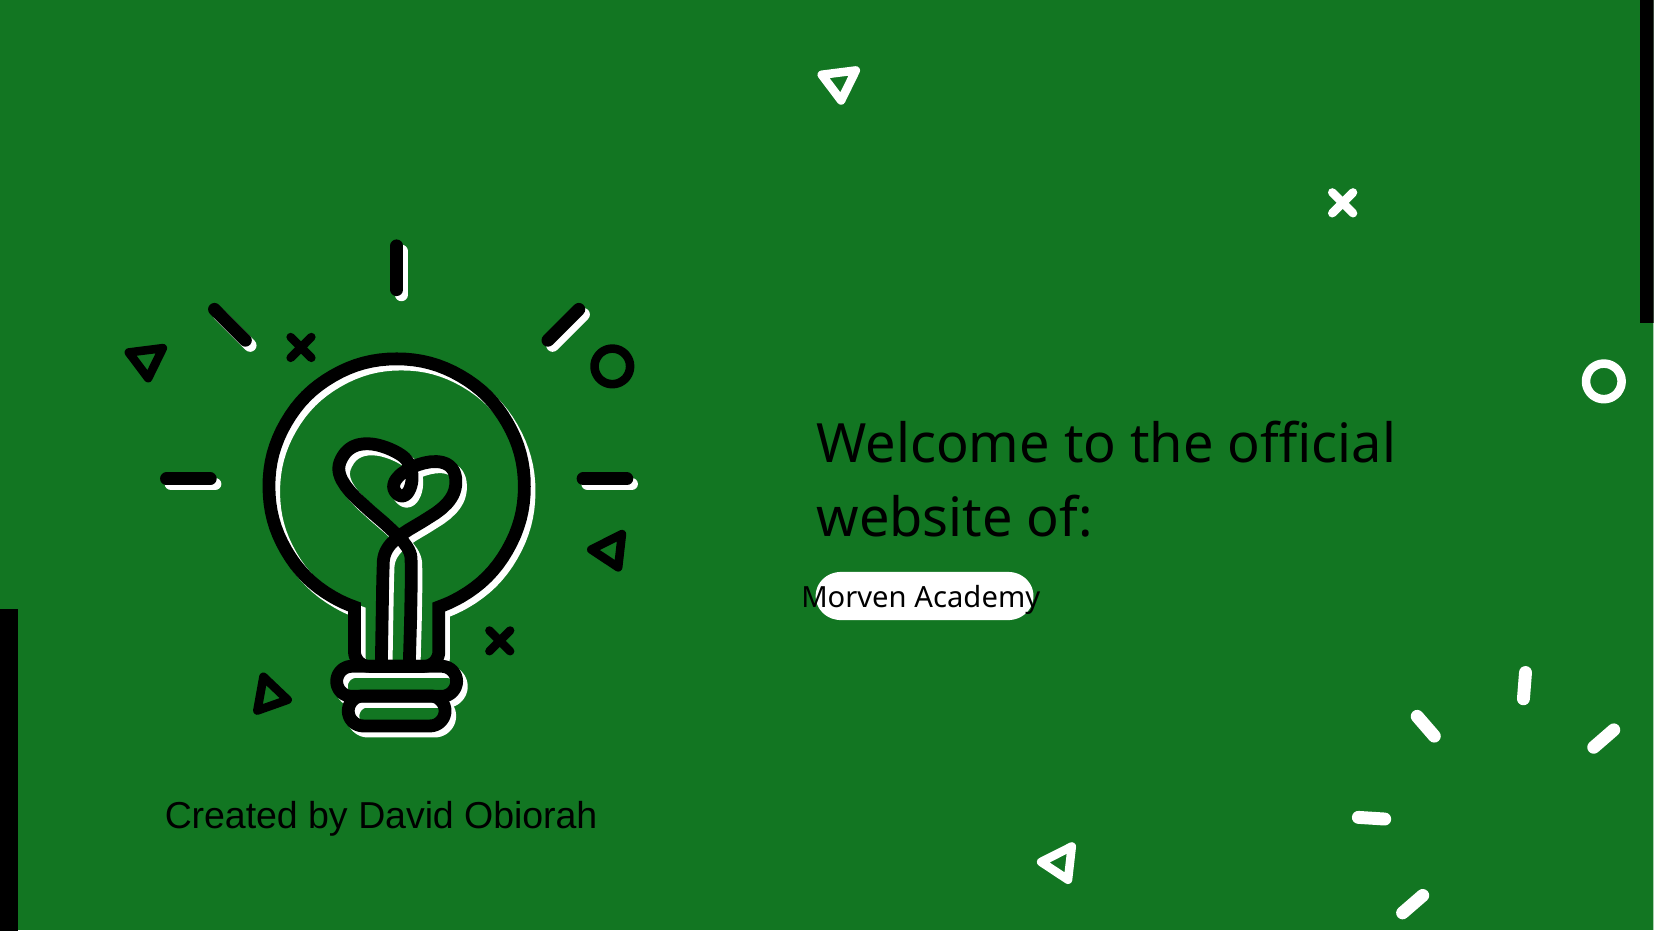

# Welcome to the official website of:
Morven Academy
Created by David Obiorah